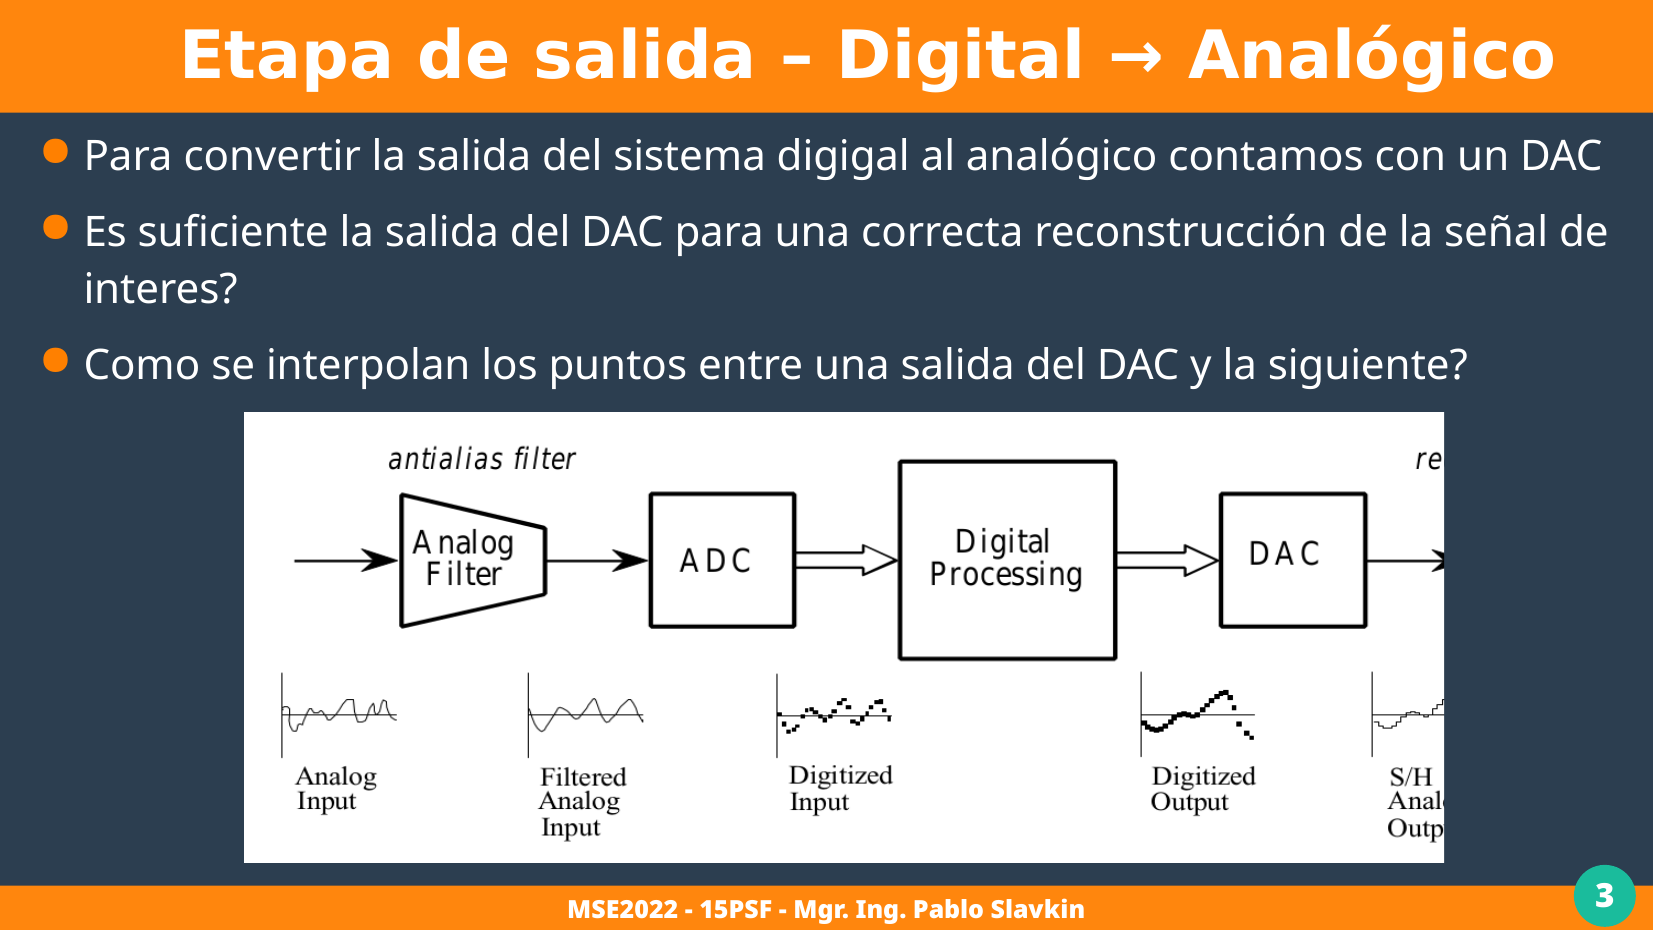

Etapa de salida – Digital → Analógico
# Para convertir la salida del sistema digigal al analógico contamos con un DAC
Es suficiente la salida del DAC para una correcta reconstrucción de la señal de interes?
Como se interpolan los puntos entre una salida del DAC y la siguiente?
MSE2022 - 15PSF - Mgr. Ing. Pablo Slavkin